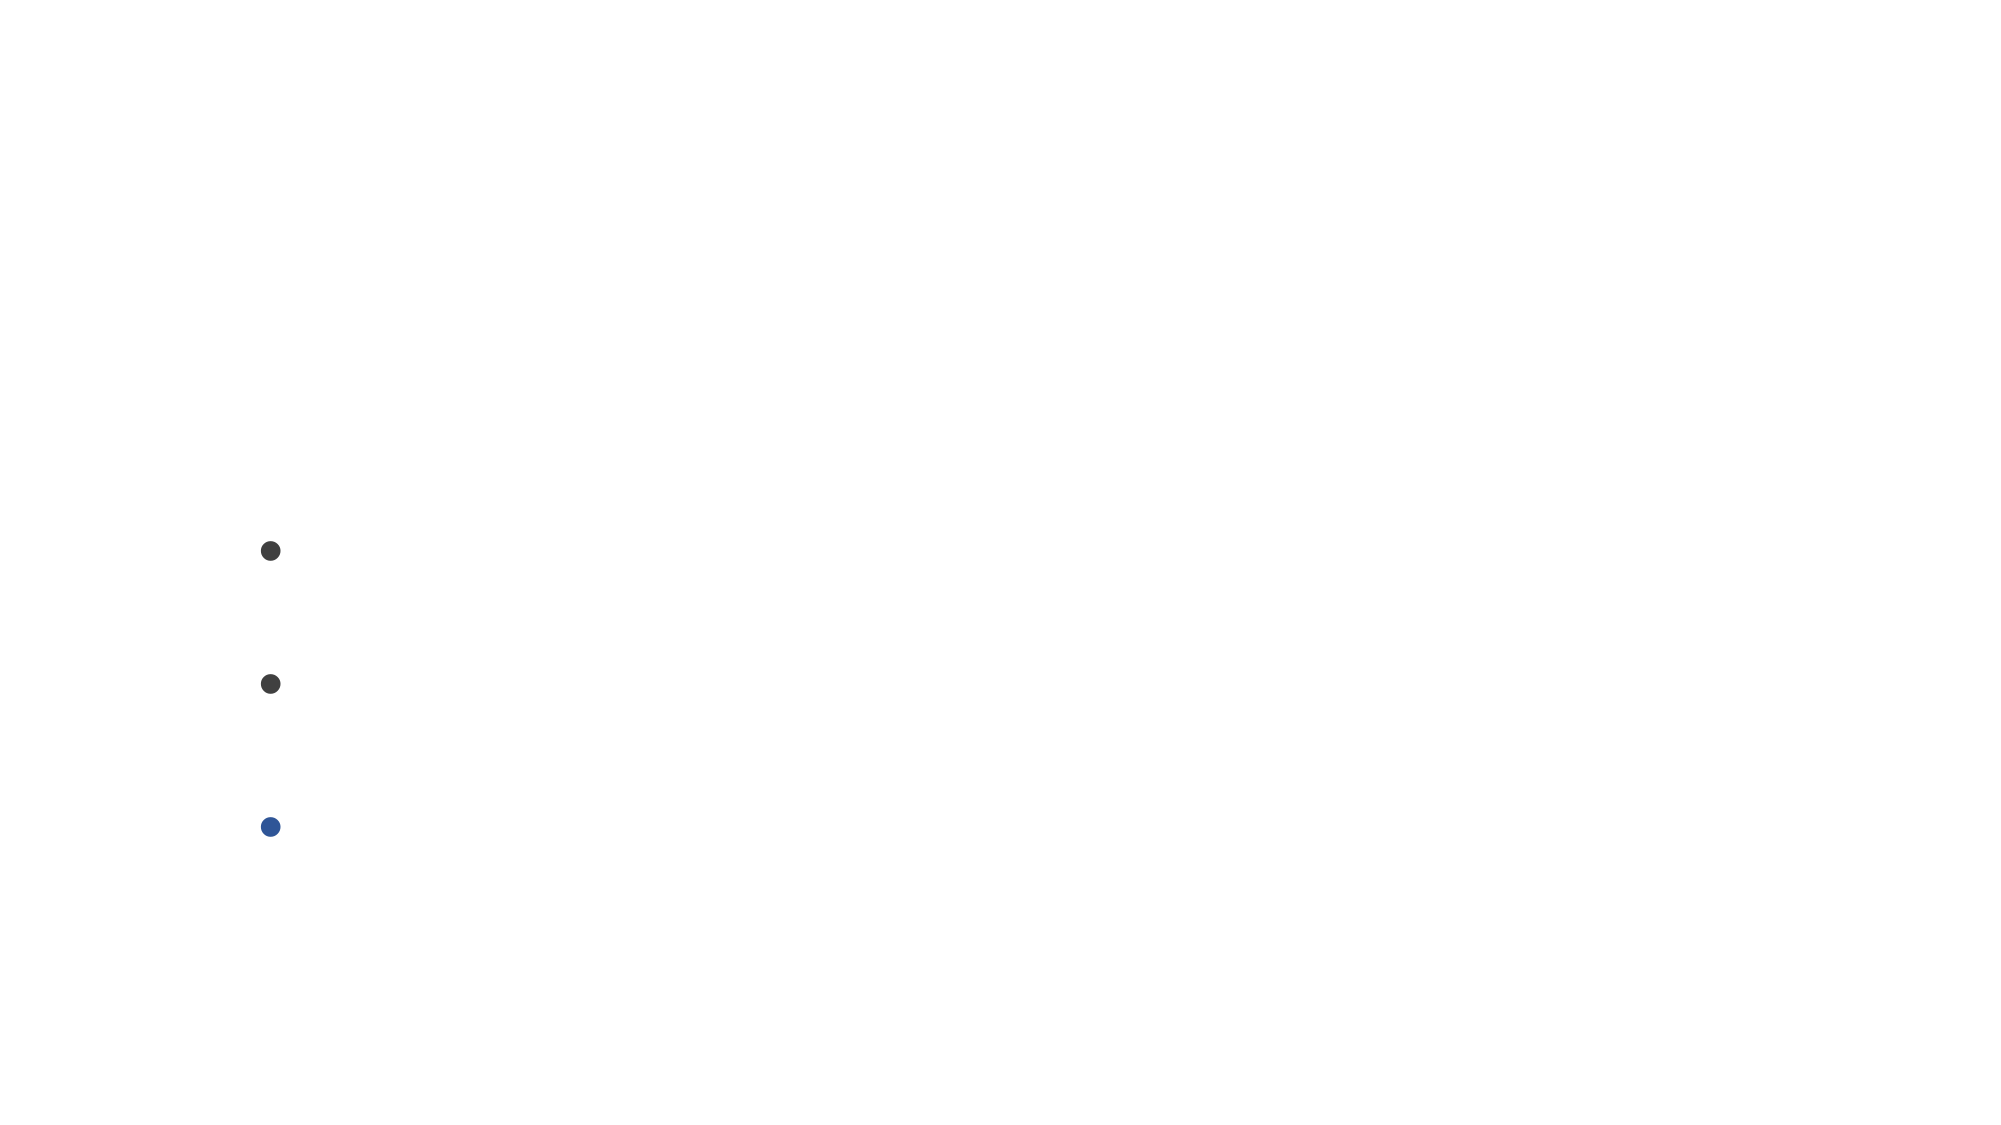

# Drugie zadanie
stworzenie pliku json z danymi (id, tytuł, image/icon)
dodanie komponentu z flatlistą wykorzystującą plik json